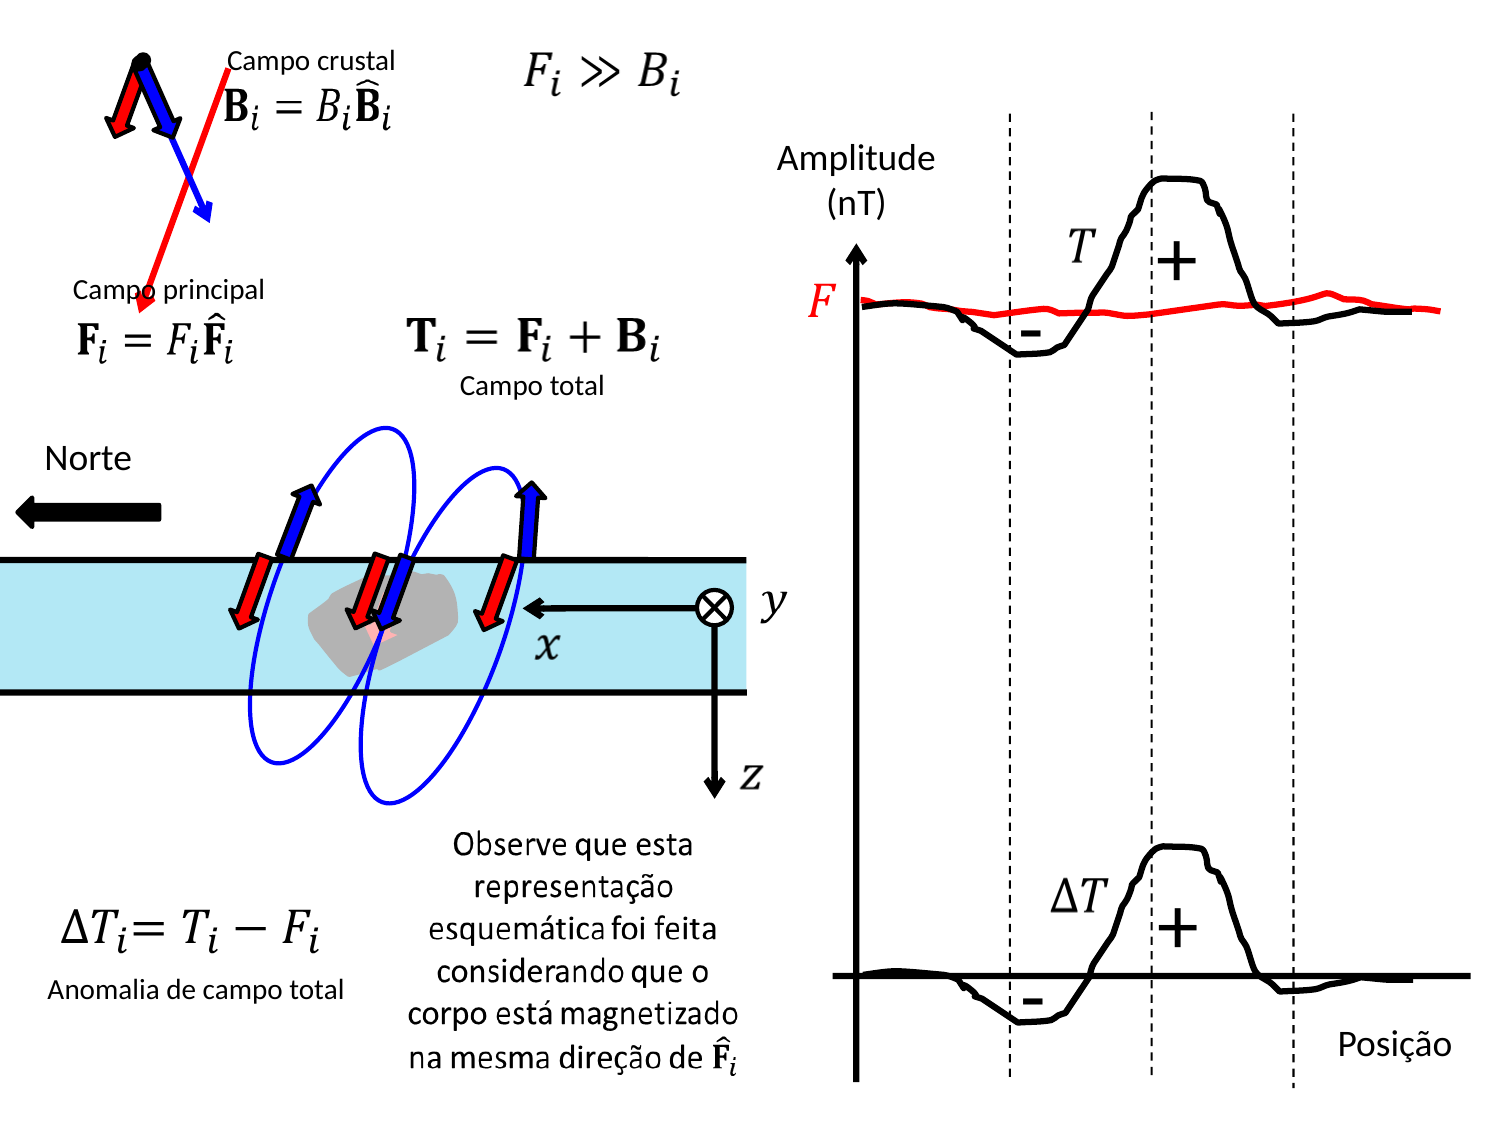

Campo crustal
Amplitude (nT)
+
Campo principal
-
Campo total
Norte
+
-
Anomalia de campo total
Posição